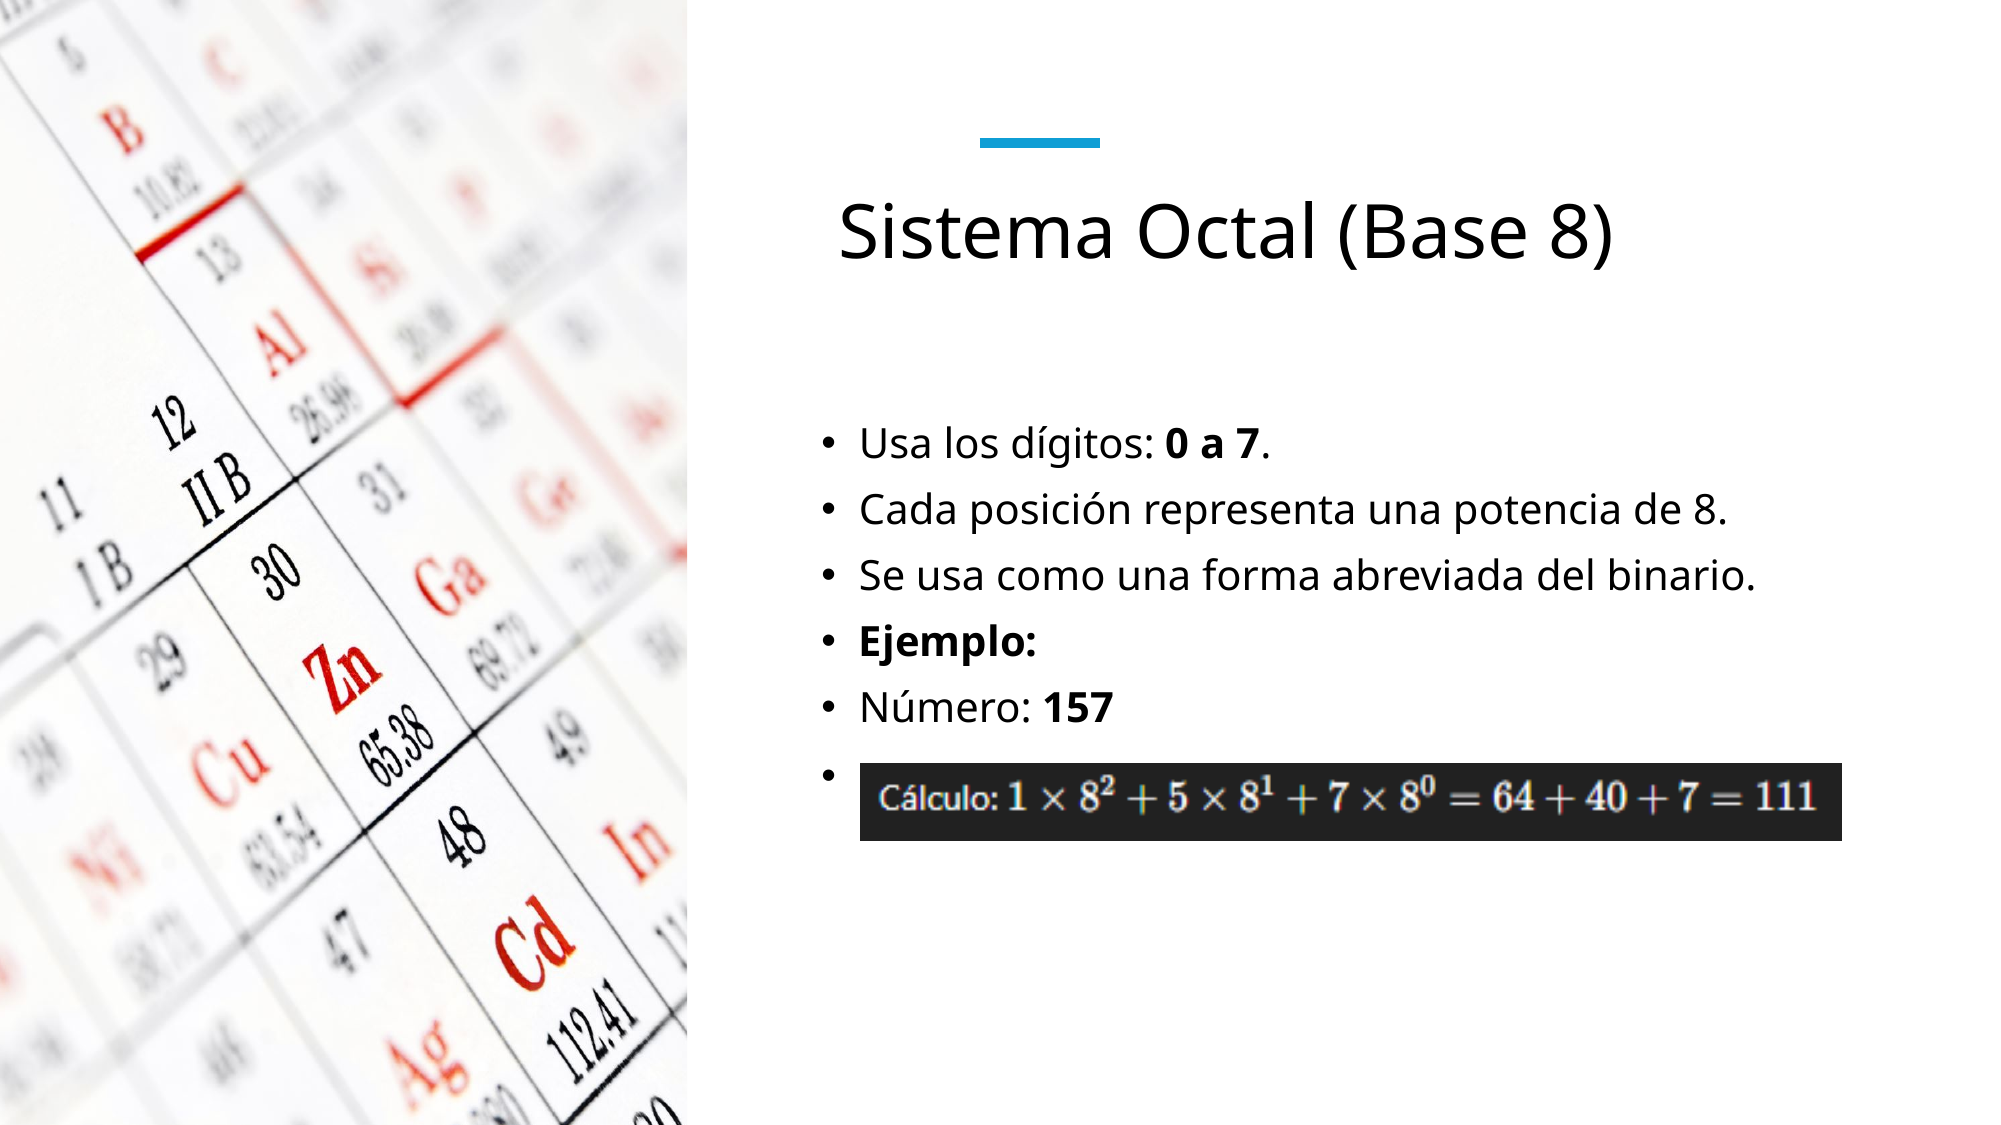

# Sistema Octal (Base 8)
Usa los dígitos: 0 a 7.
Cada posición representa una potencia de 8.
Se usa como una forma abreviada del binario.
Ejemplo:
Número: 157